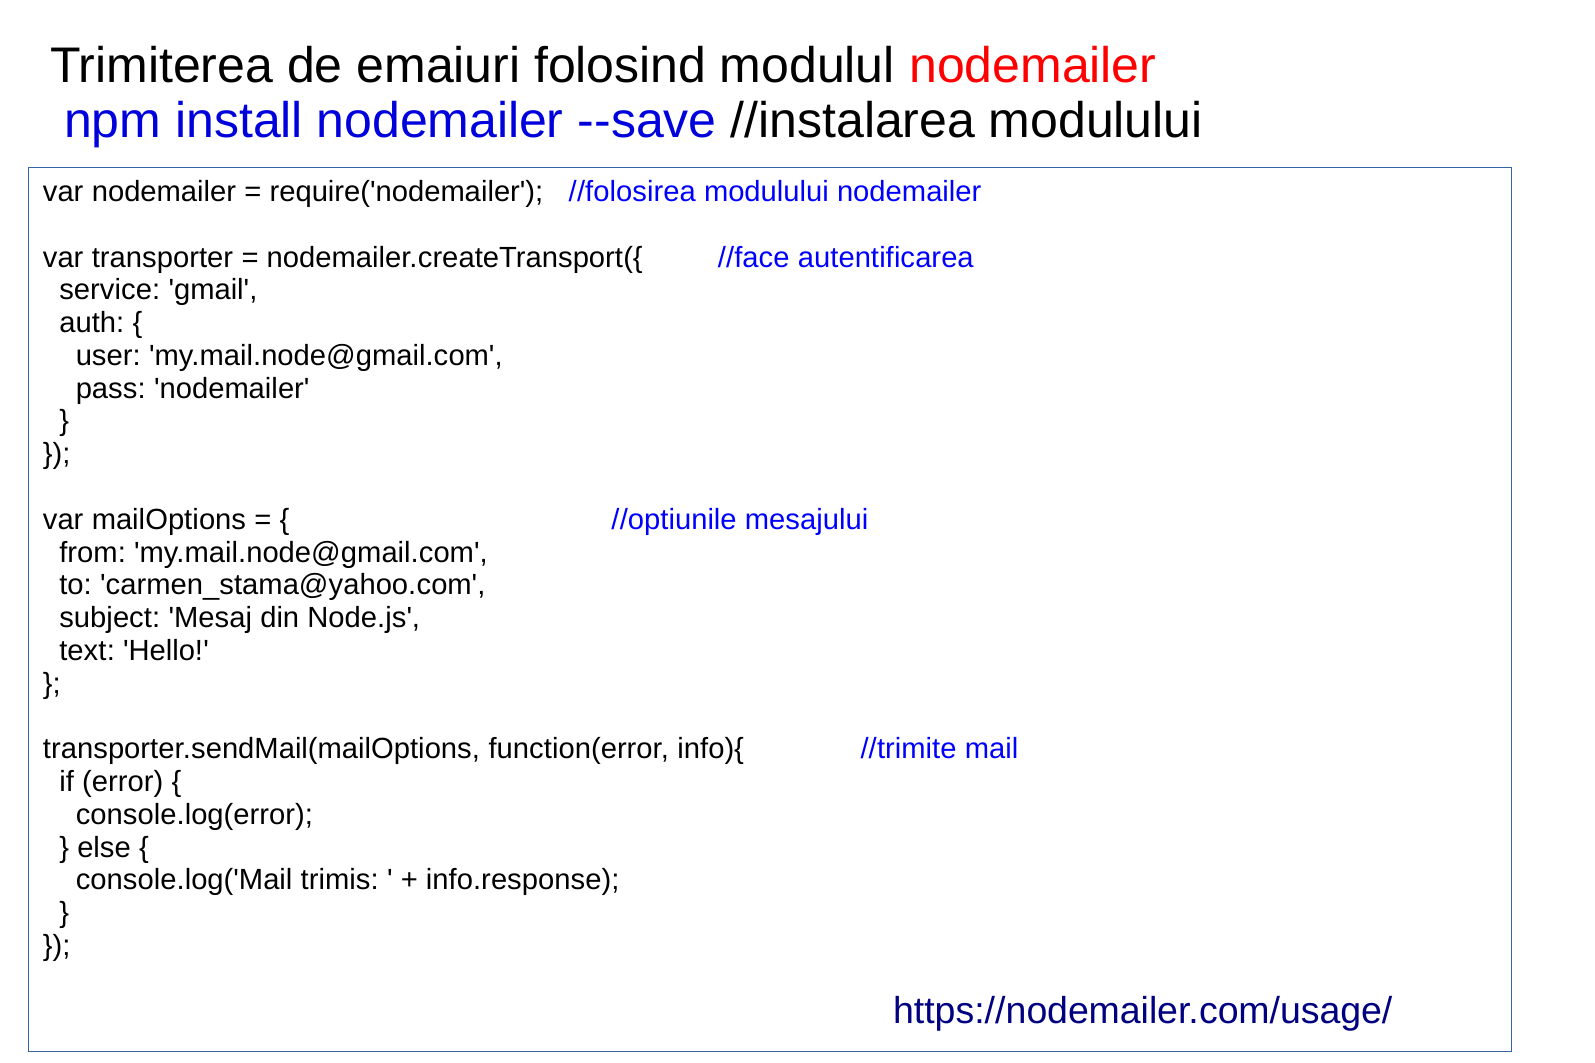

Trimiterea de emaiuri folosind modulul nodemailer
 npm install nodemailer --save //instalarea modulului
var nodemailer = require('nodemailer'); //folosirea modulului nodemailer
var transporter = nodemailer.createTransport({ //face autentificarea
 service: 'gmail',
 auth: {
 user: 'my.mail.node@gmail.com',
 pass: 'nodemailer'
 }
});
var mailOptions = { //optiunile mesajului
 from: 'my.mail.node@gmail.com',
 to: 'carmen_stama@yahoo.com',
 subject: 'Mesaj din Node.js',
 text: 'Hello!'
};
transporter.sendMail(mailOptions, function(error, info){ //trimite mail
 if (error) {
 console.log(error);
 } else {
 console.log('Mail trimis: ' + info.response);
 }
});
https://nodemailer.com/usage/